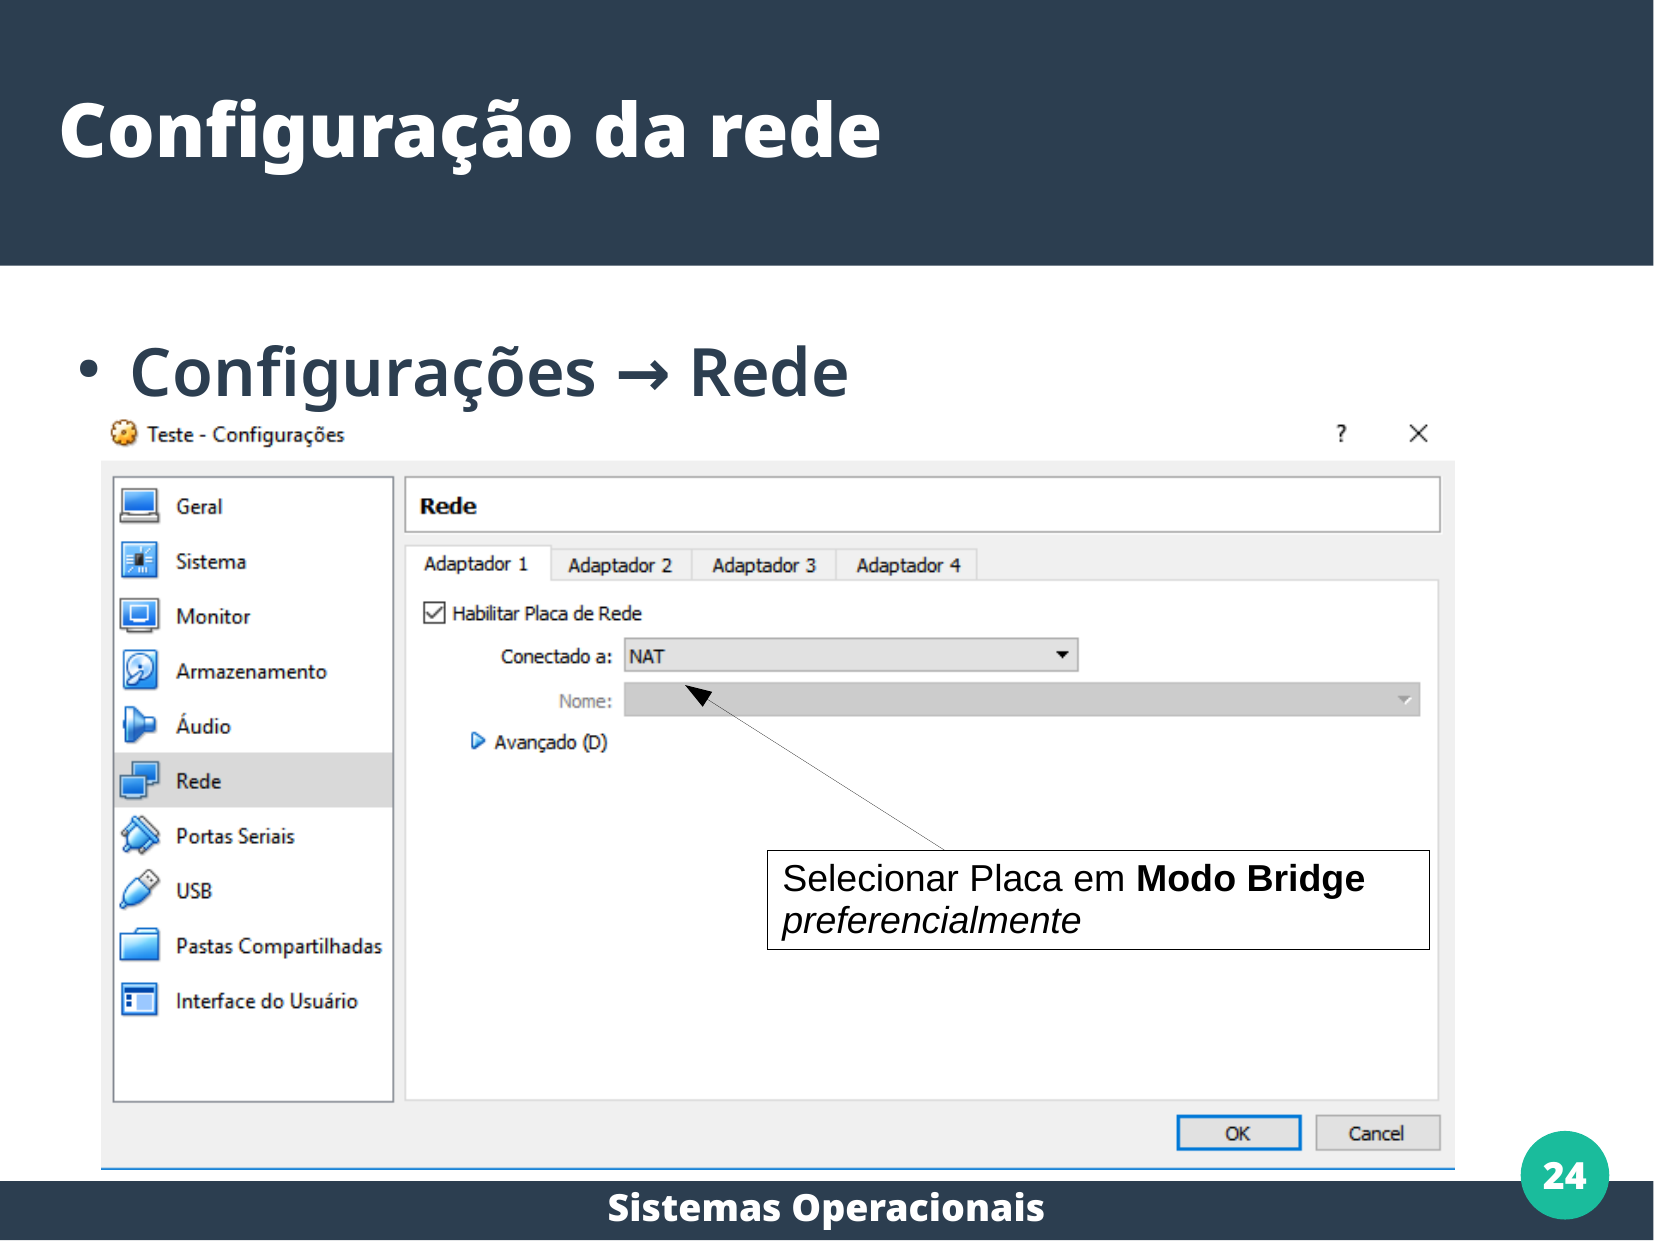

# Configuração da rede
Configurações → Rede
Selecionar Placa em Modo Bridge preferencialmente
24
Sistemas Operacionais